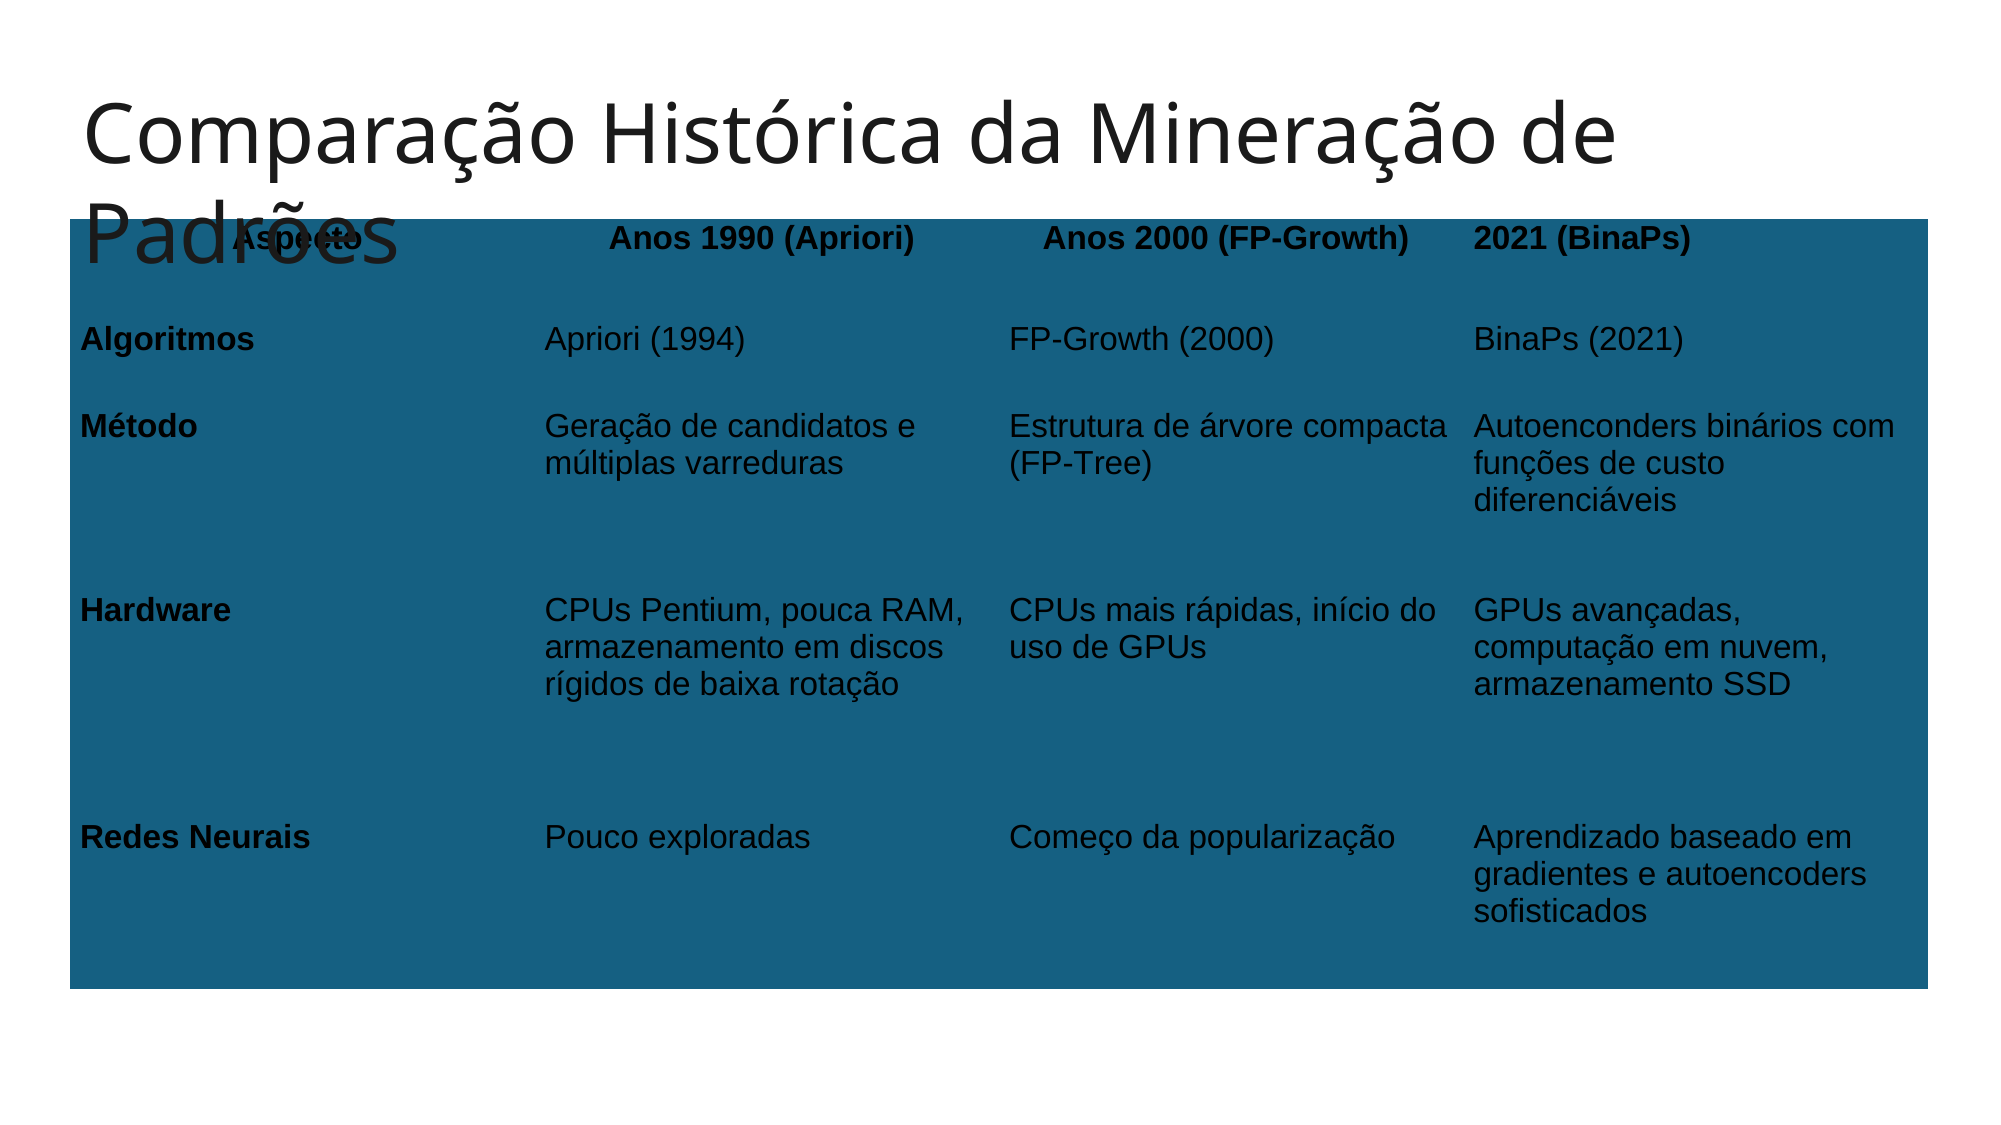

Comparação Histórica da Mineração de Padrões
| Aspecto | Anos 1990 (Apriori) | Anos 2000 (FP-Growth) | 2021 (BinaPs) |
| --- | --- | --- | --- |
| Algoritmos | Apriori (1994) | FP-Growth (2000) | BinaPs (2021) |
| Método | Geração de candidatos e múltiplas varreduras | Estrutura de árvore compacta (FP-Tree) | Autoenconders binários com funções de custo diferenciáveis |
| Hardware | CPUs Pentium, pouca RAM, armazenamento em discos rígidos de baixa rotação | CPUs mais rápidas, início do uso de GPUs | GPUs avançadas, computação em nuvem, armazenamento SSD |
| Redes Neurais | Pouco exploradas | Começo da popularização | Aprendizado baseado em gradientes e autoencoders sofisticados |